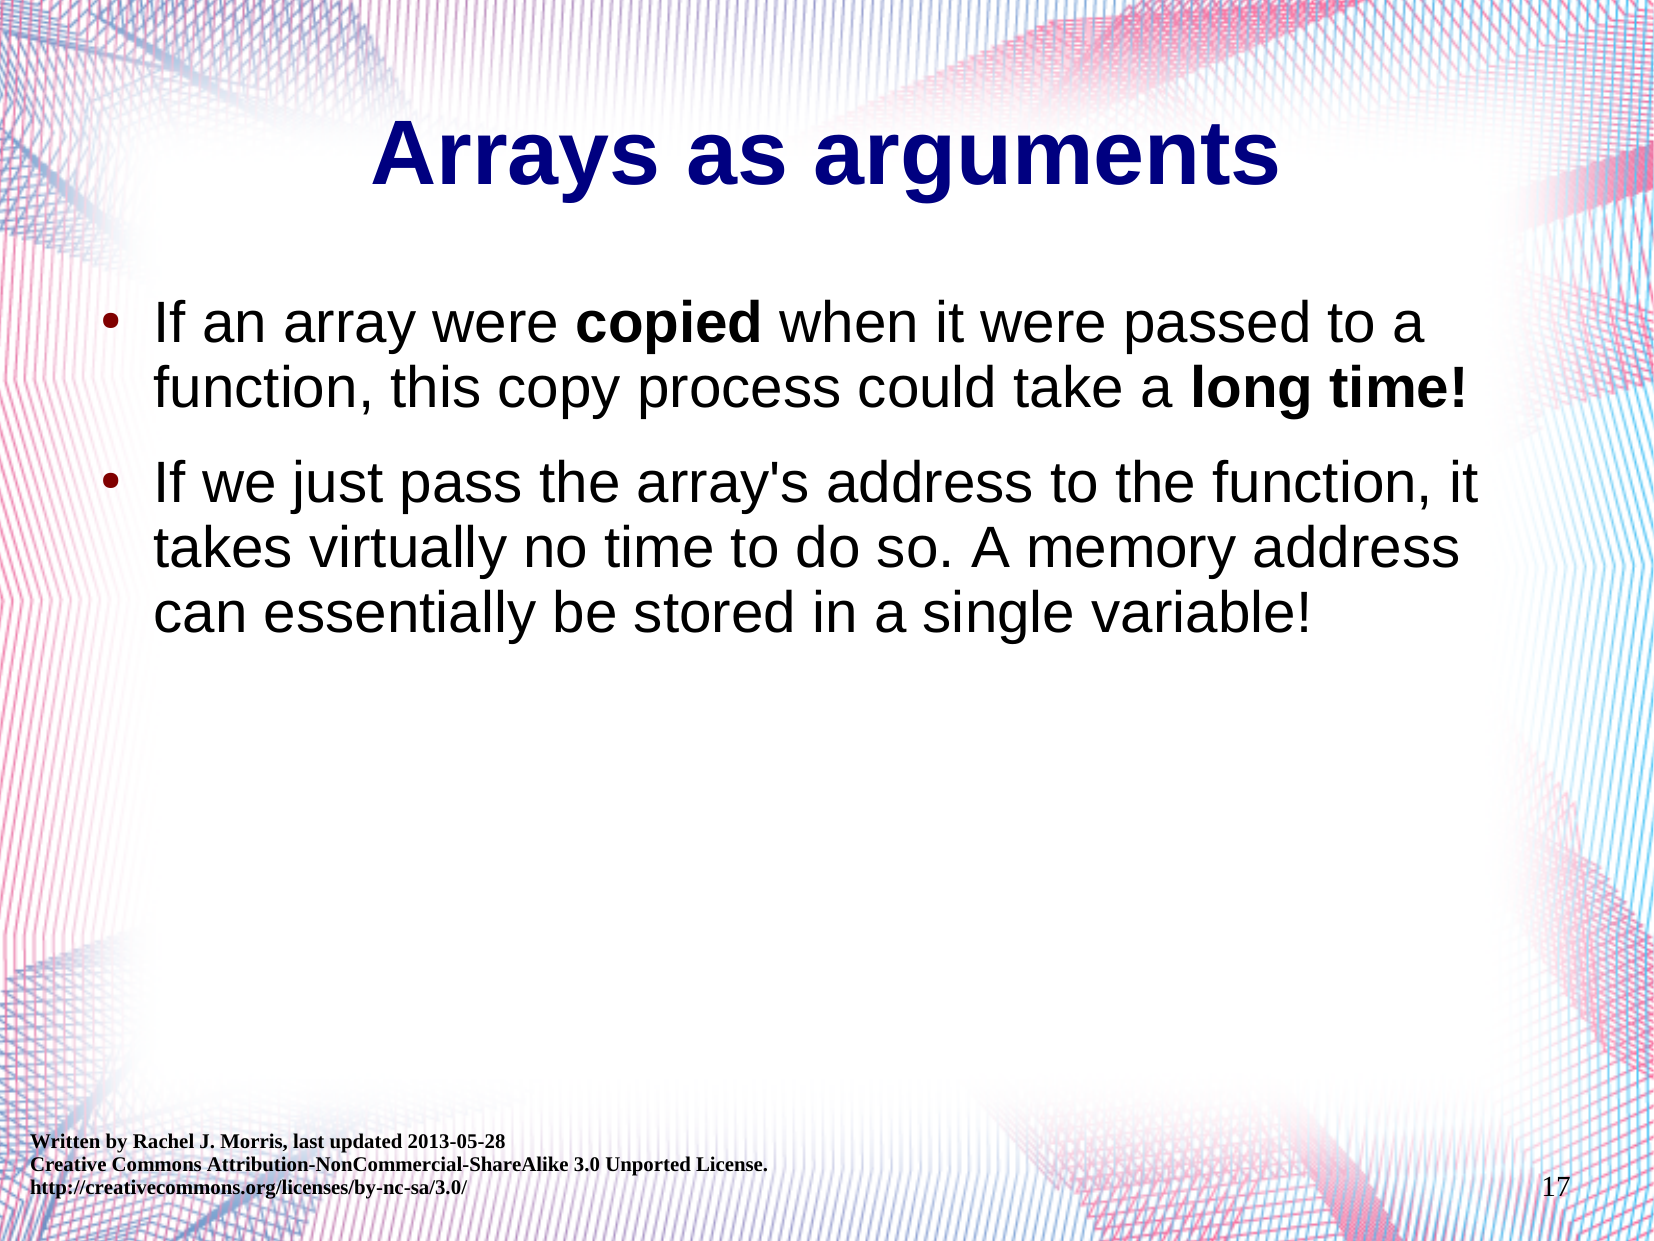

# Arrays as arguments
If an array were copied when it were passed to a function, this copy process could take a long time!
If we just pass the array's address to the function, it takes virtually no time to do so. A memory address can essentially be stored in a single variable!
17